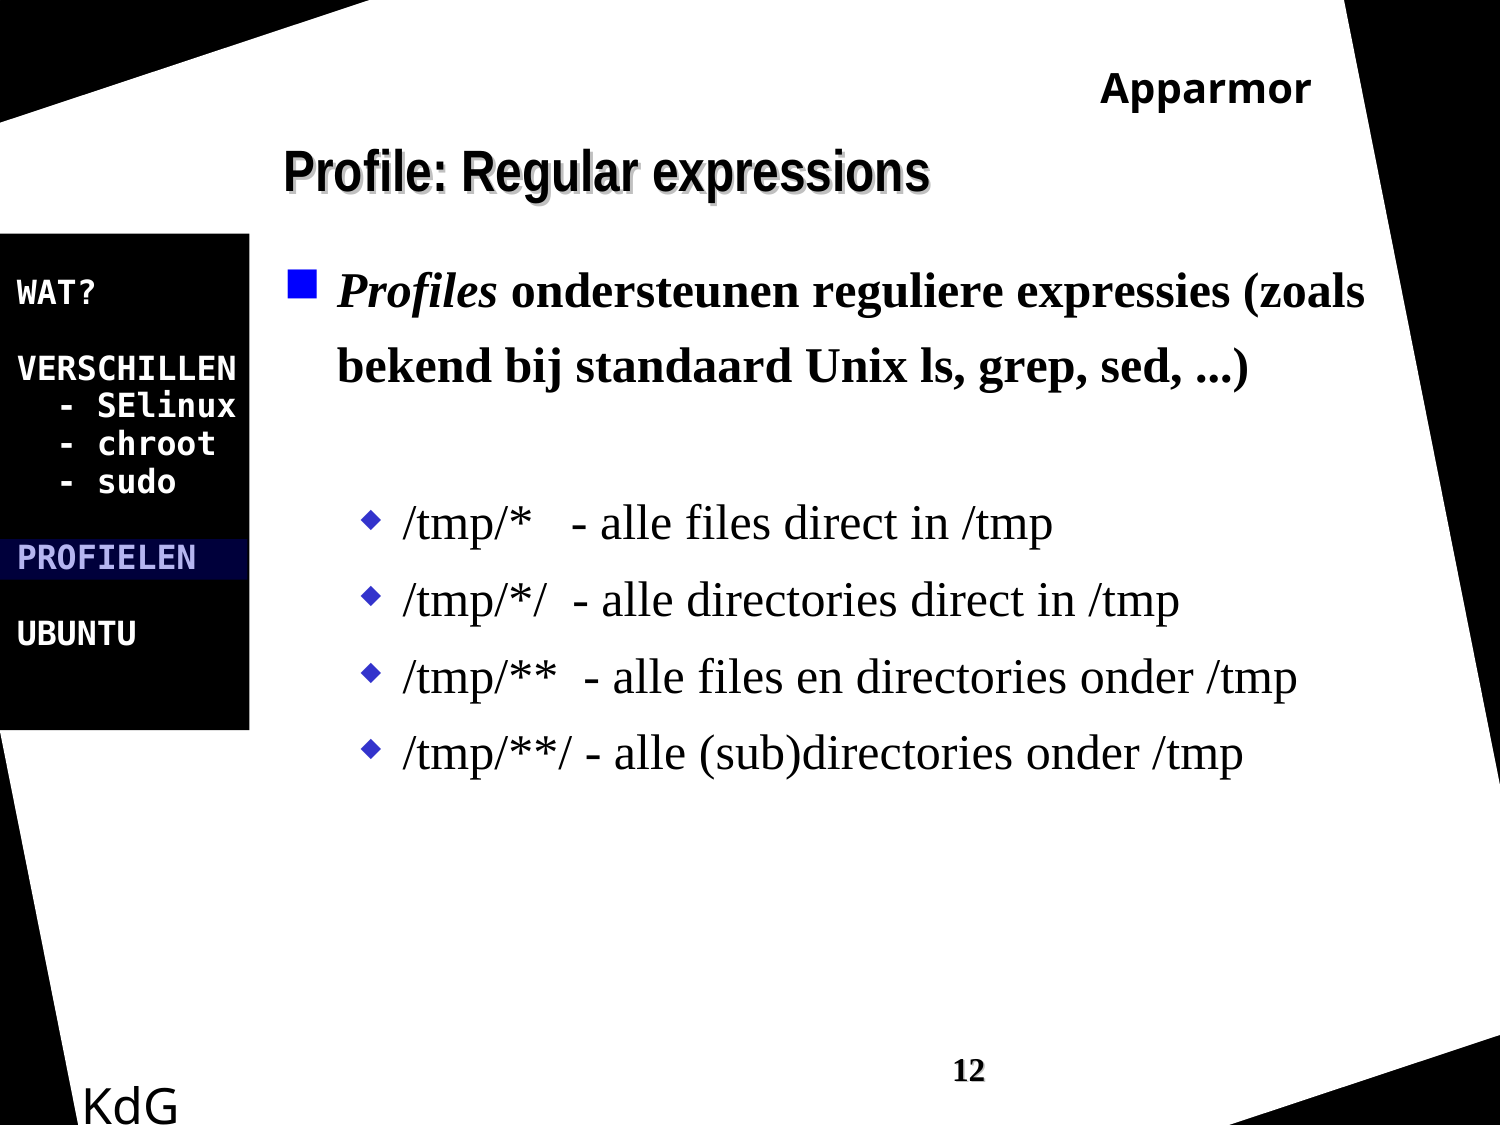

# Profile: Regular expressions
Profiles ondersteunen reguliere expressies (zoals bekend bij standaard Unix ls, grep, sed, ...)‏
/tmp/* - alle files direct in /tmp
/tmp/*/ - alle directories direct in /tmp
/tmp/** - alle files en directories onder /tmp
/tmp/**/ - alle (sub)directories onder /tmp